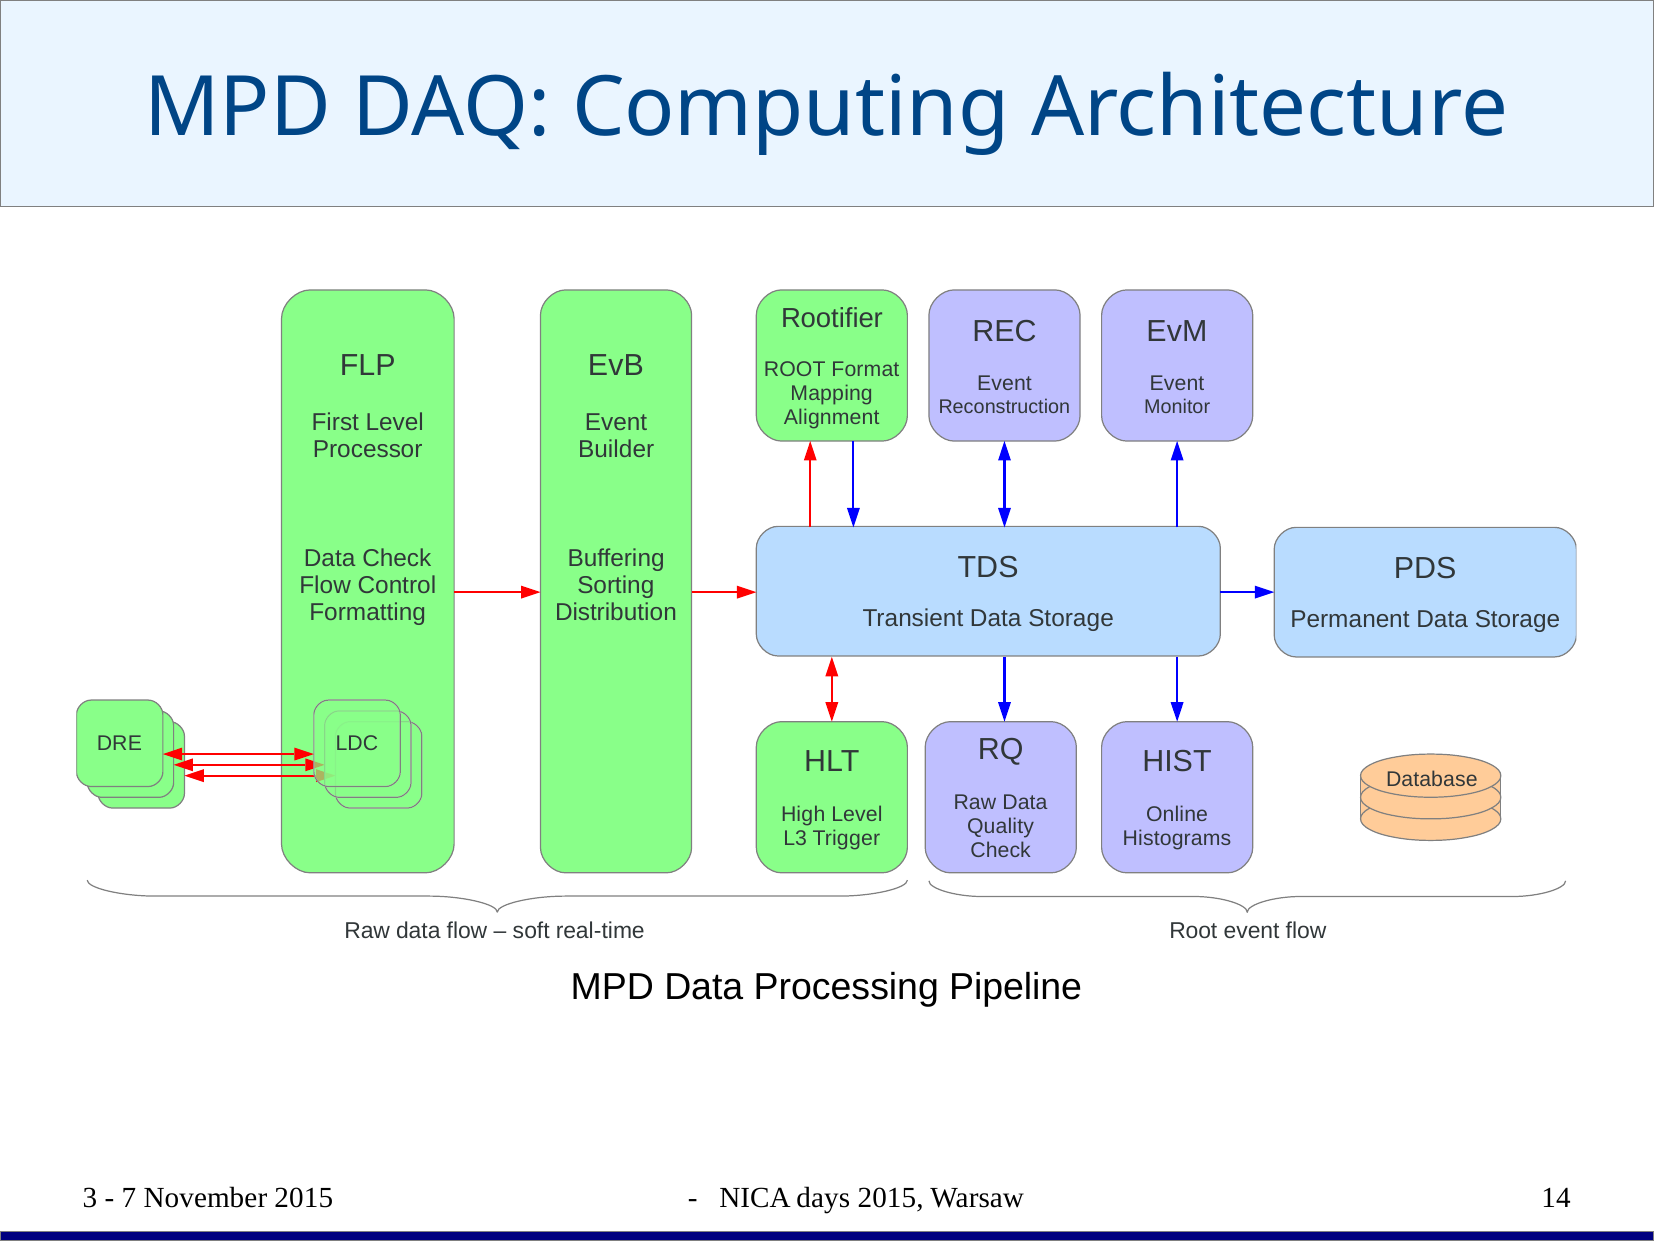

# MPD DAQ: Computing Architecture
MPD Data Processing Pipeline
3 - 7 November 2015
 - NICA days 2015, Warsaw
14